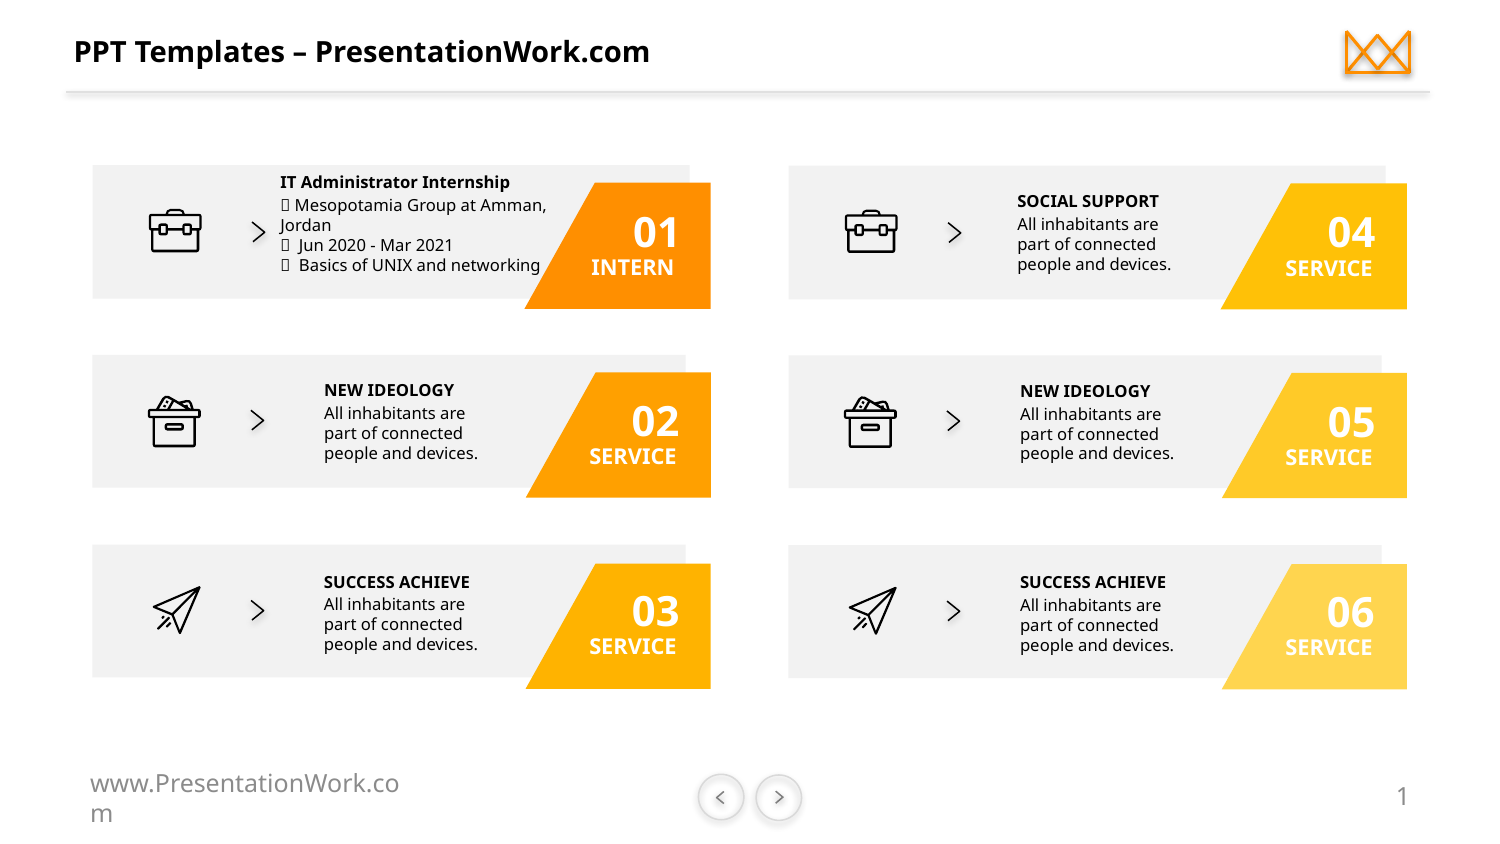

# PPT Templates – PresentationWork.com
IT Administrator Internship
 Mesopotamia Group at Amman, Jordan
 Jun 2020 - Mar 2021
 Basics of UNIX and networking
SOCIAL SUPPORT
All inhabitants are part of connected people and devices.
01
04
INTERN
SERVICE
NEW IDEOLOGY
All inhabitants are part of connected people and devices.
NEW IDEOLOGY
All inhabitants are part of connected people and devices.
02
05
SERVICE
SERVICE
SUCCESS ACHIEVE
All inhabitants are part of connected people and devices.
SUCCESS ACHIEVE
All inhabitants are part of connected people and devices.
03
06
SERVICE
SERVICE